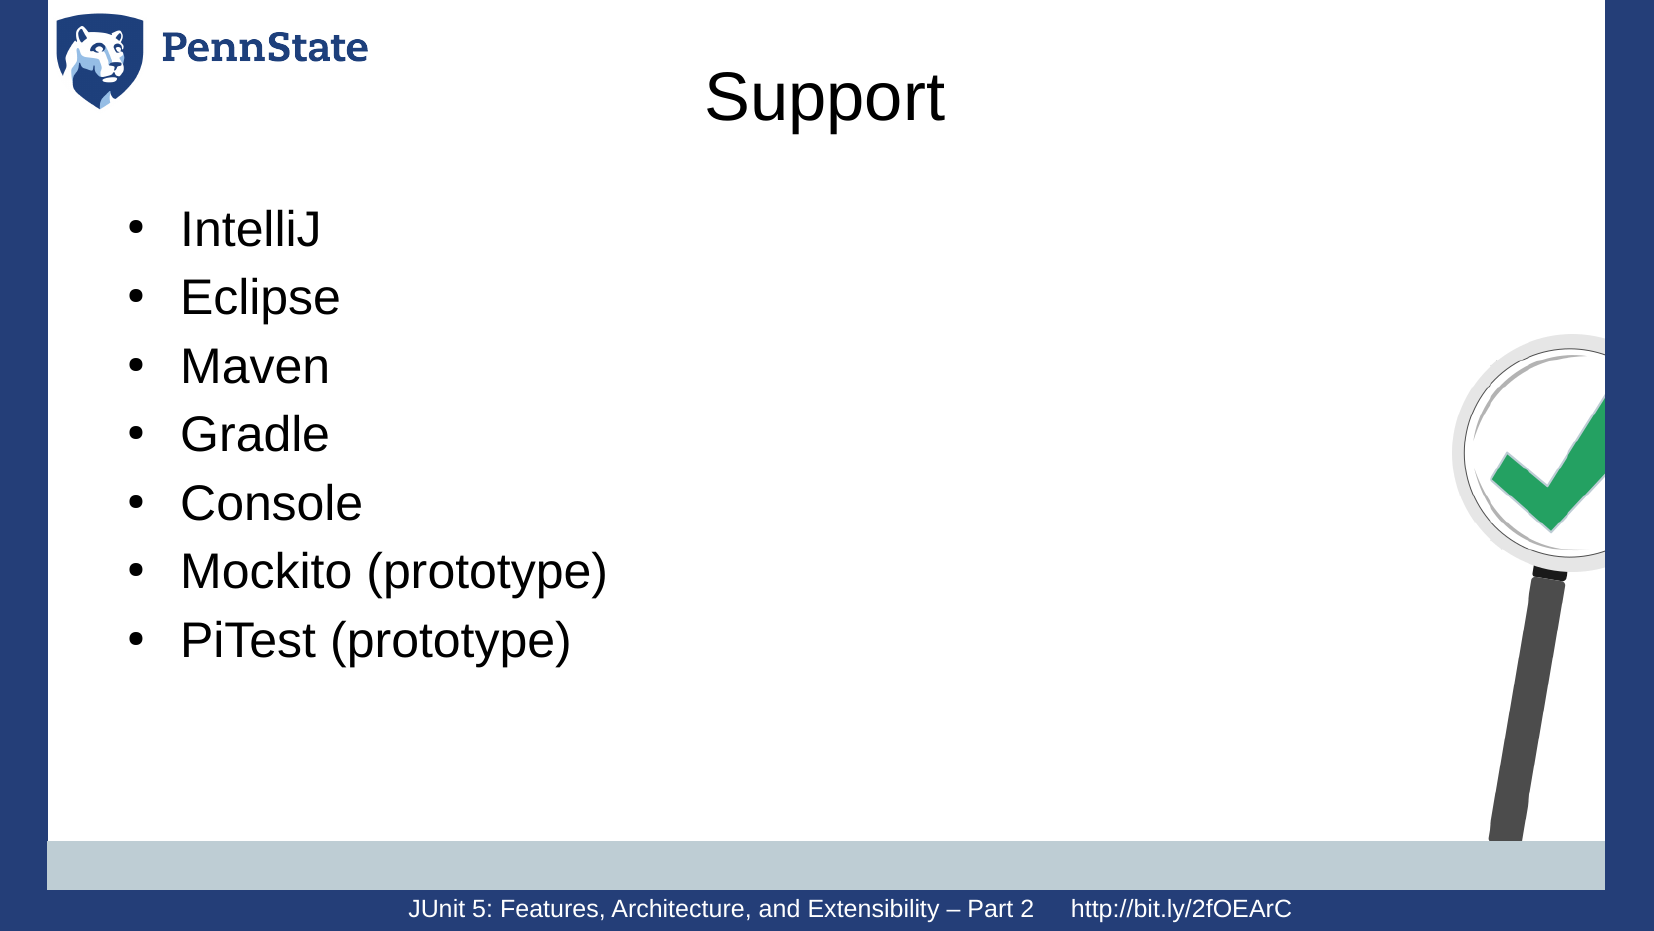

# Support
IntelliJ
Eclipse
Maven
Gradle
Console
Mockito (prototype)
PiTest (prototype)